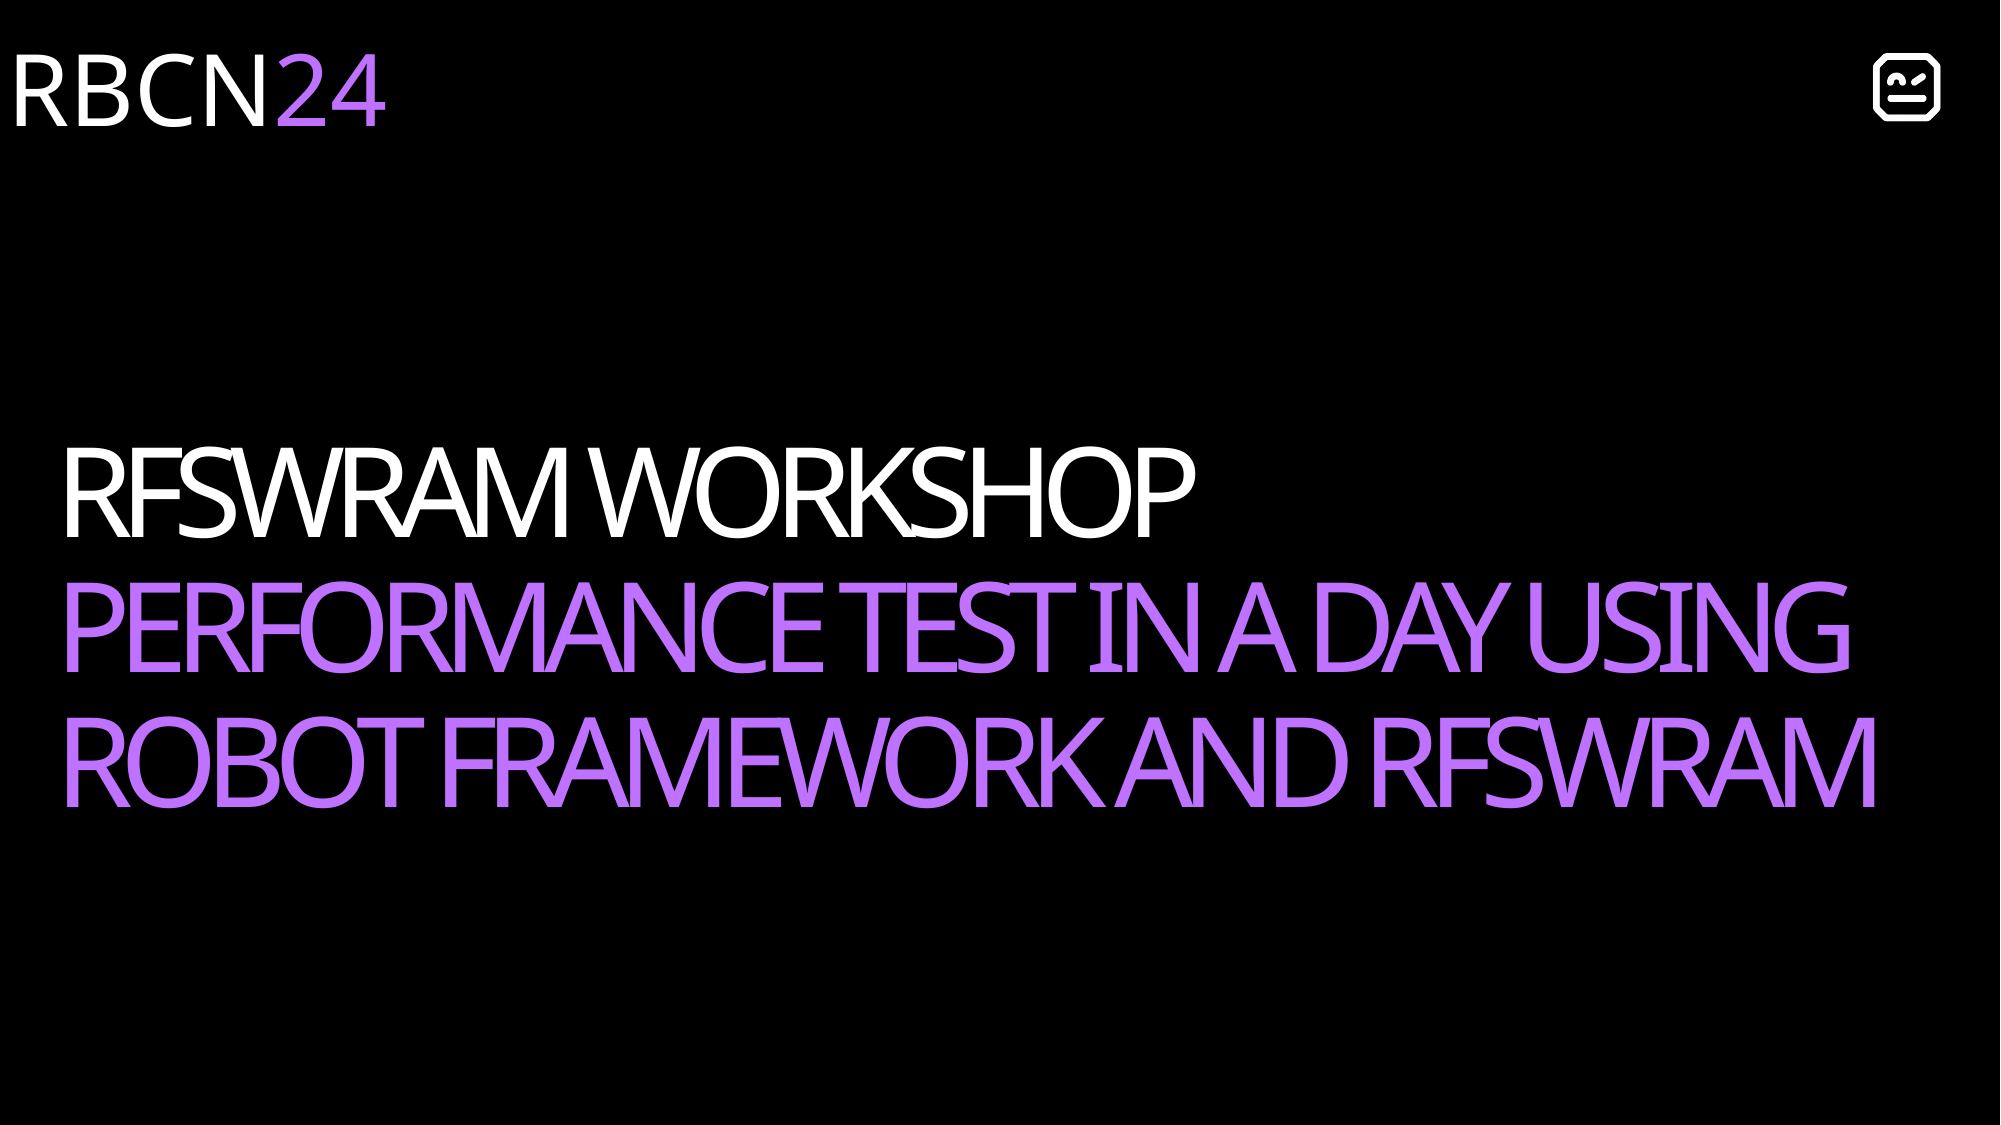

RFSwram Workshop
# Performance test in a day using Robot Framework and RFSwram